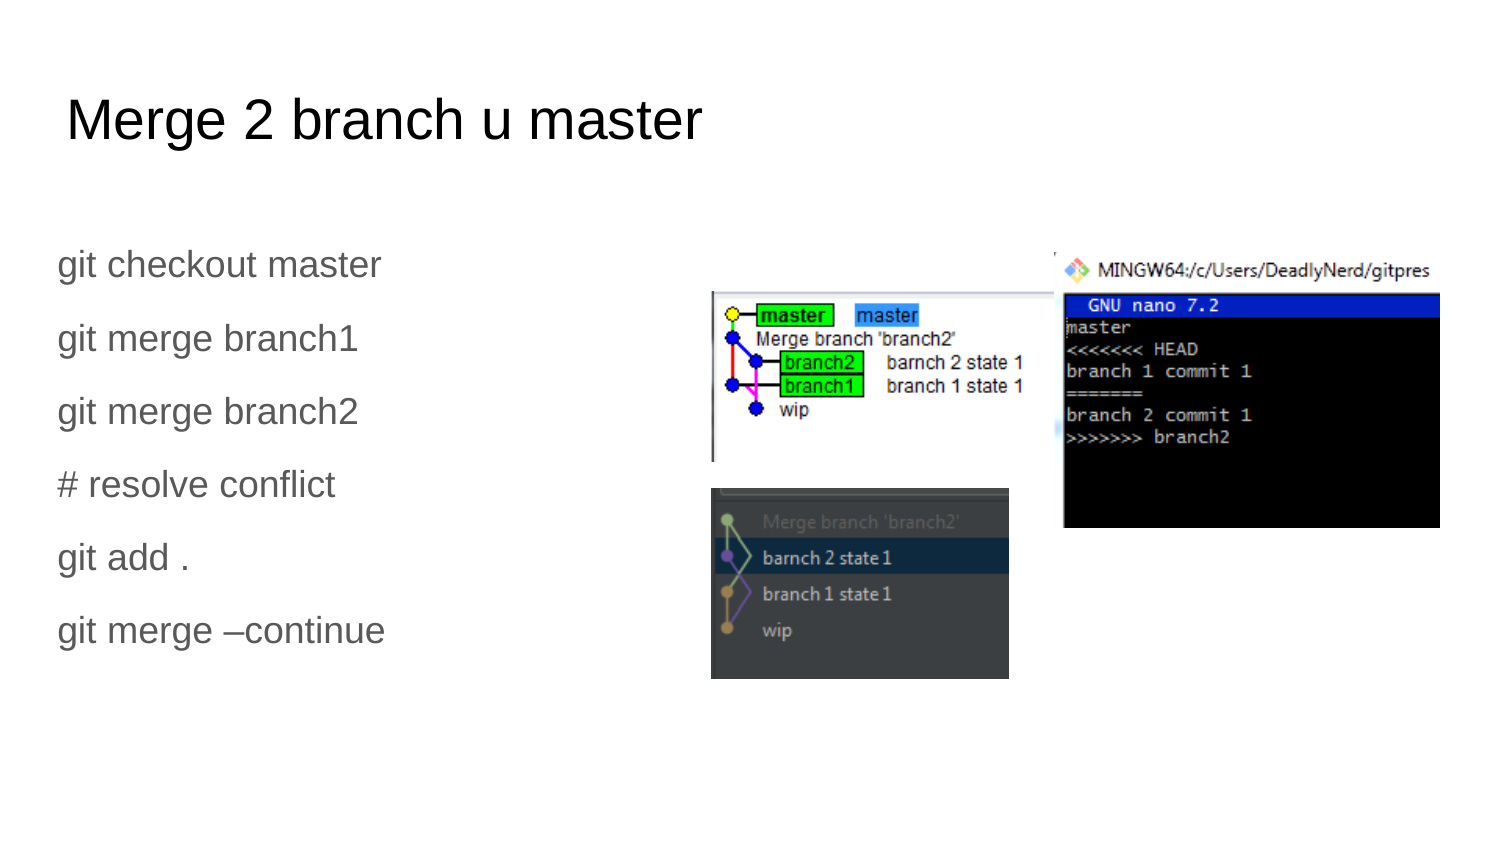

# Merge 2 branch u master
git checkout master
git merge branch1
git merge branch2
# resolve conflict
git add .
git merge –continue